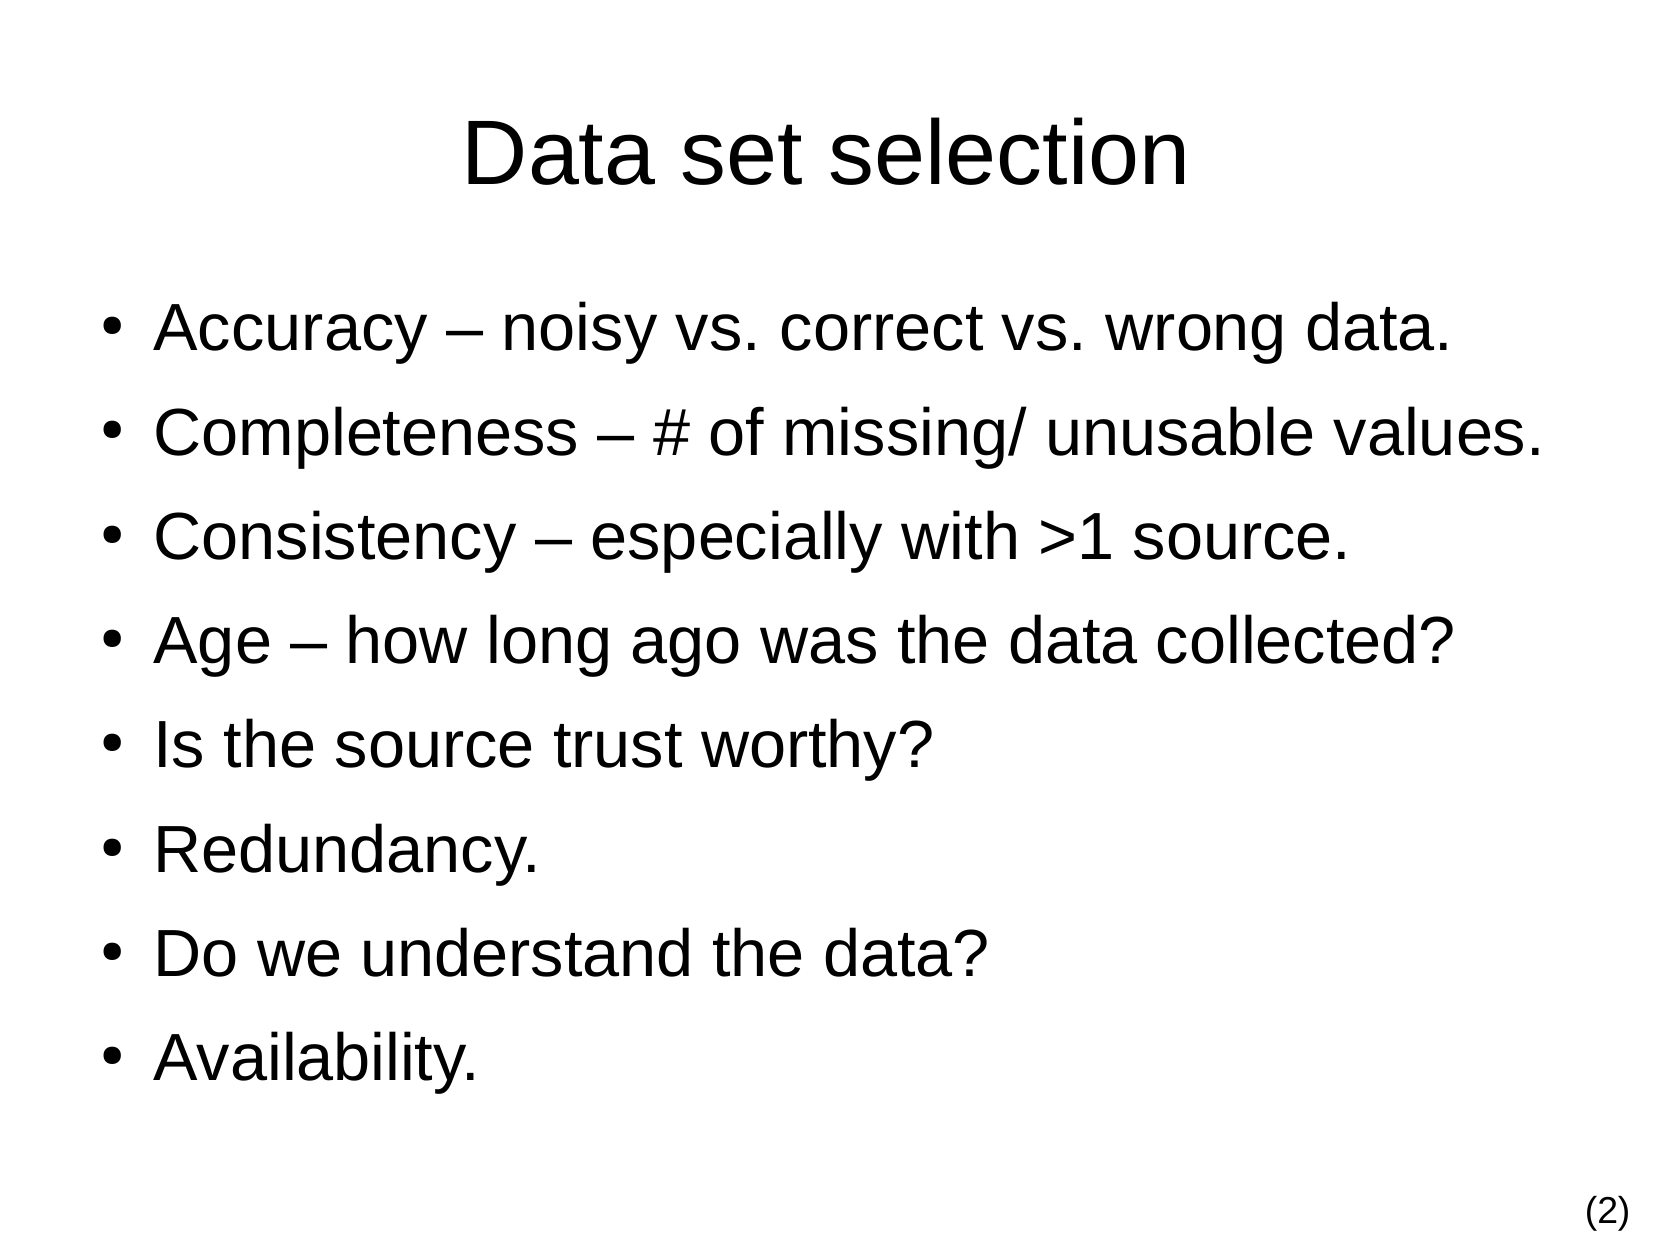

# Data set selection
Accuracy – noisy vs. correct vs. wrong data.
Completeness – # of missing/ unusable values.
Consistency – especially with >1 source.
Age – how long ago was the data collected?
Is the source trust worthy?
Redundancy.
Do we understand the data?
Availability.
(2)